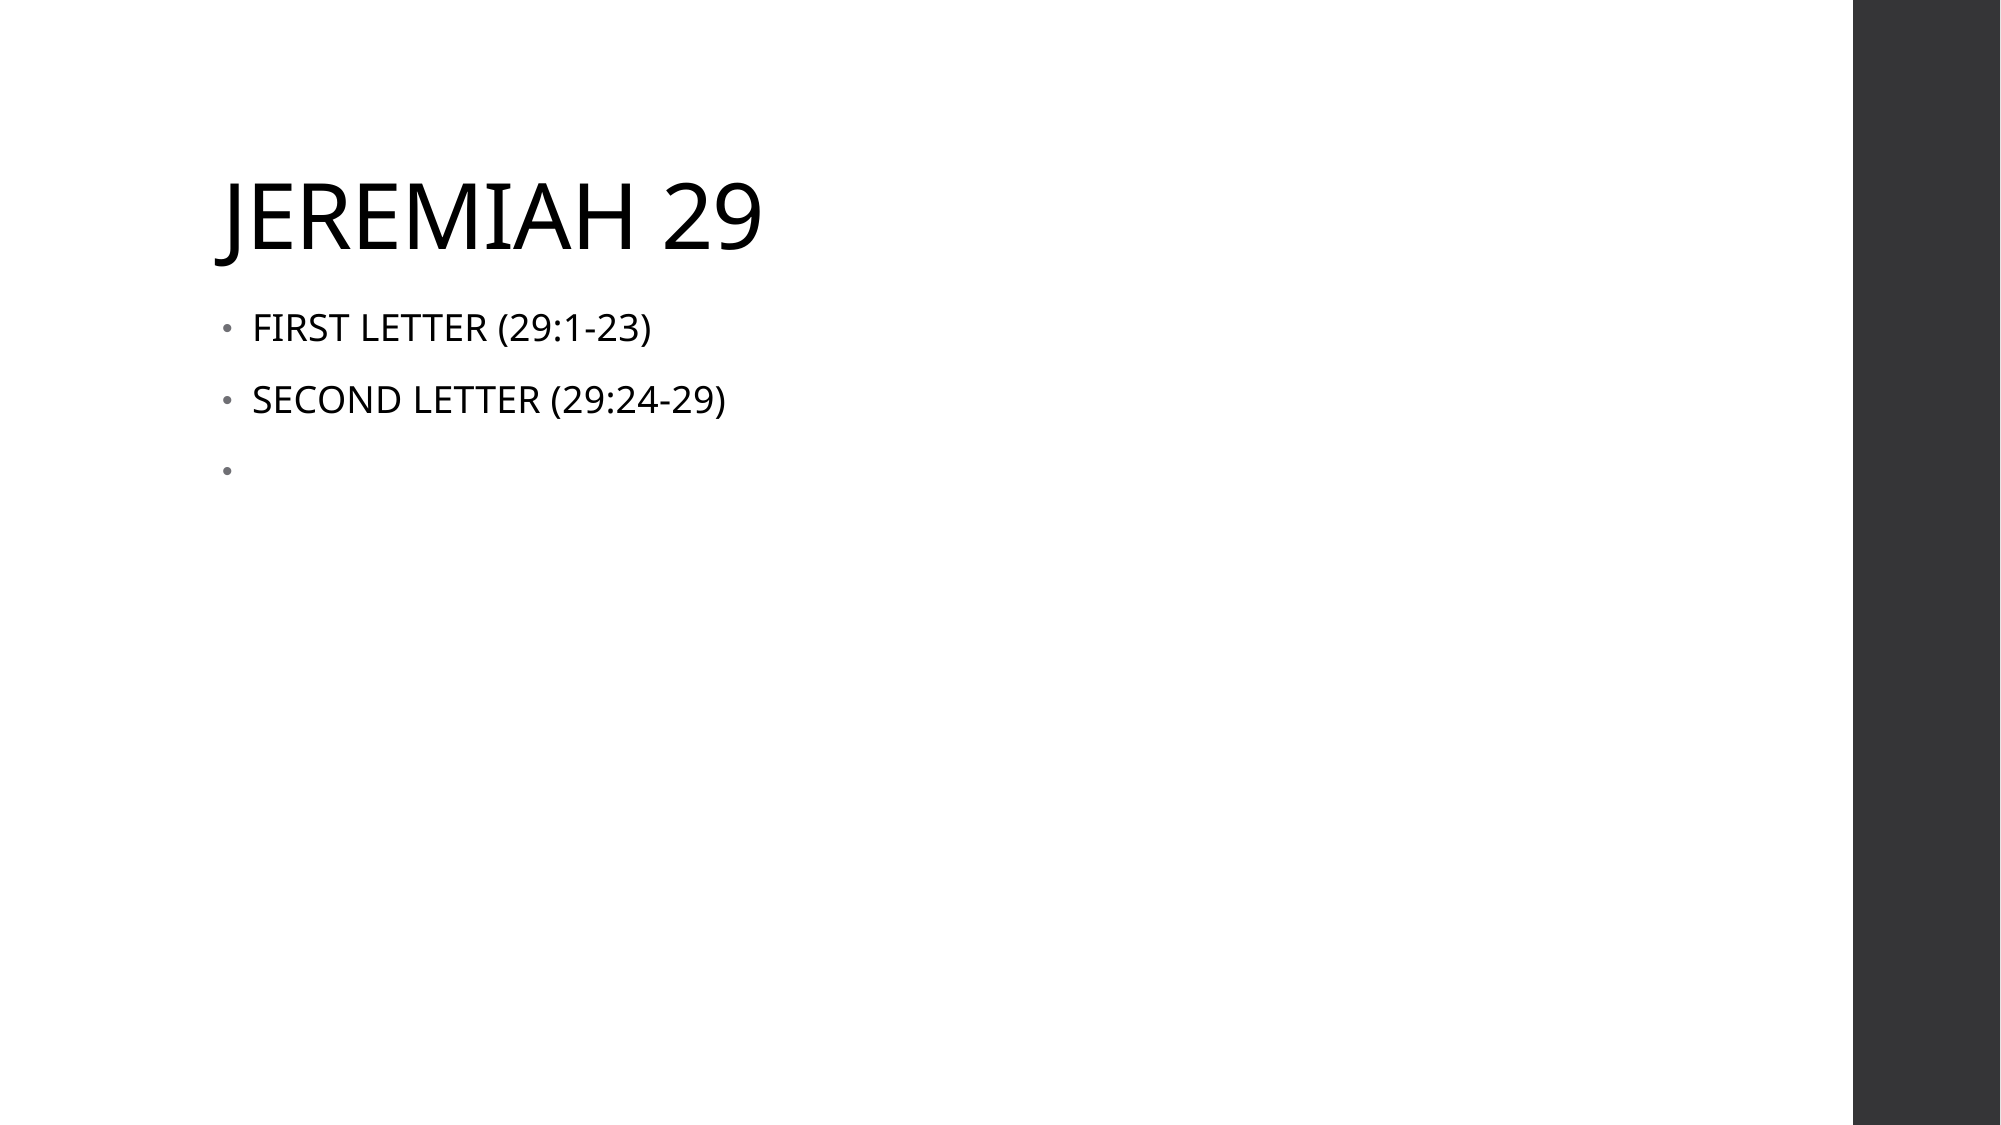

# JEREMIAH 29
FIRST LETTER (29:1-23)
SECOND LETTER (29:24-29)